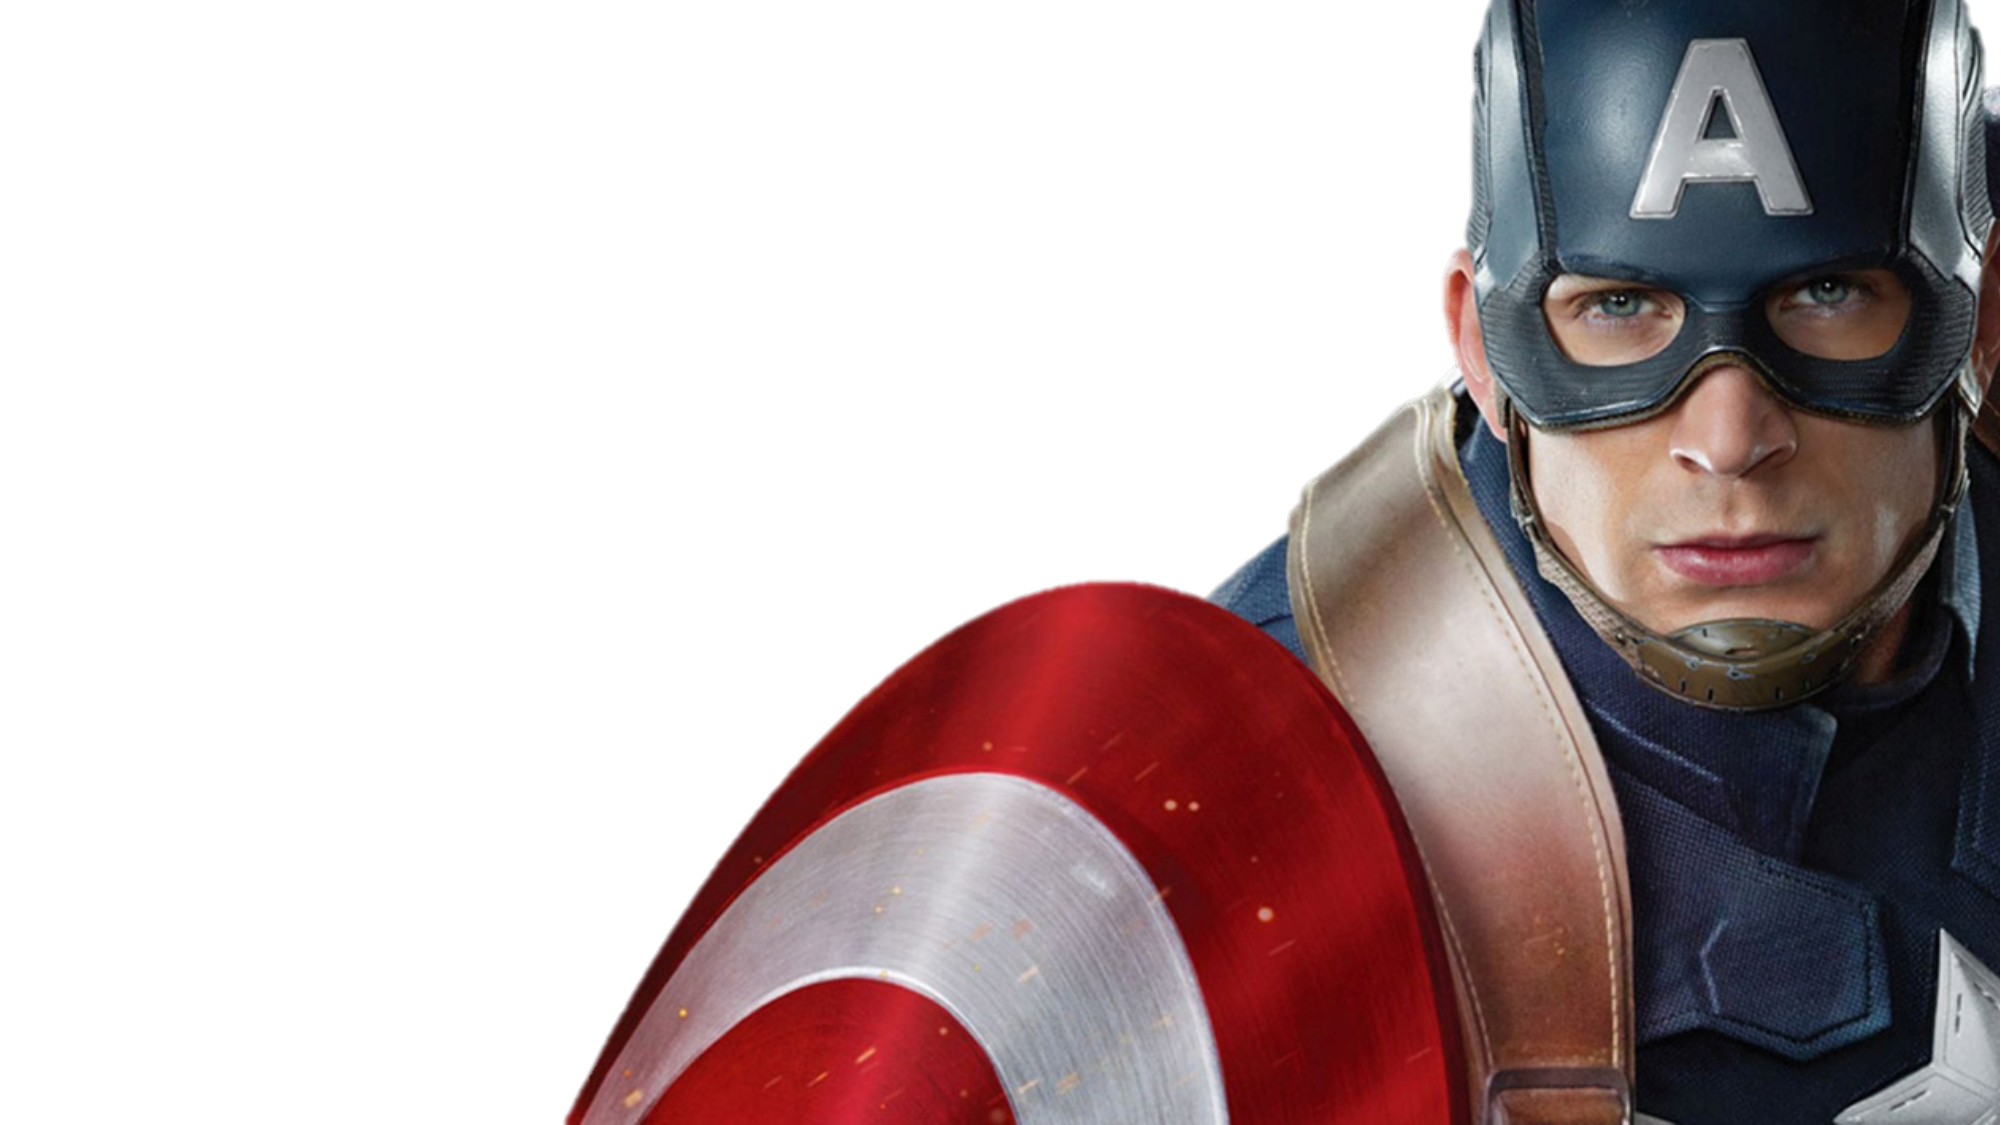

CAPTAIN AMERICA
I CAN DO THIS ALL DAY!
WHY CAN’T YOU?